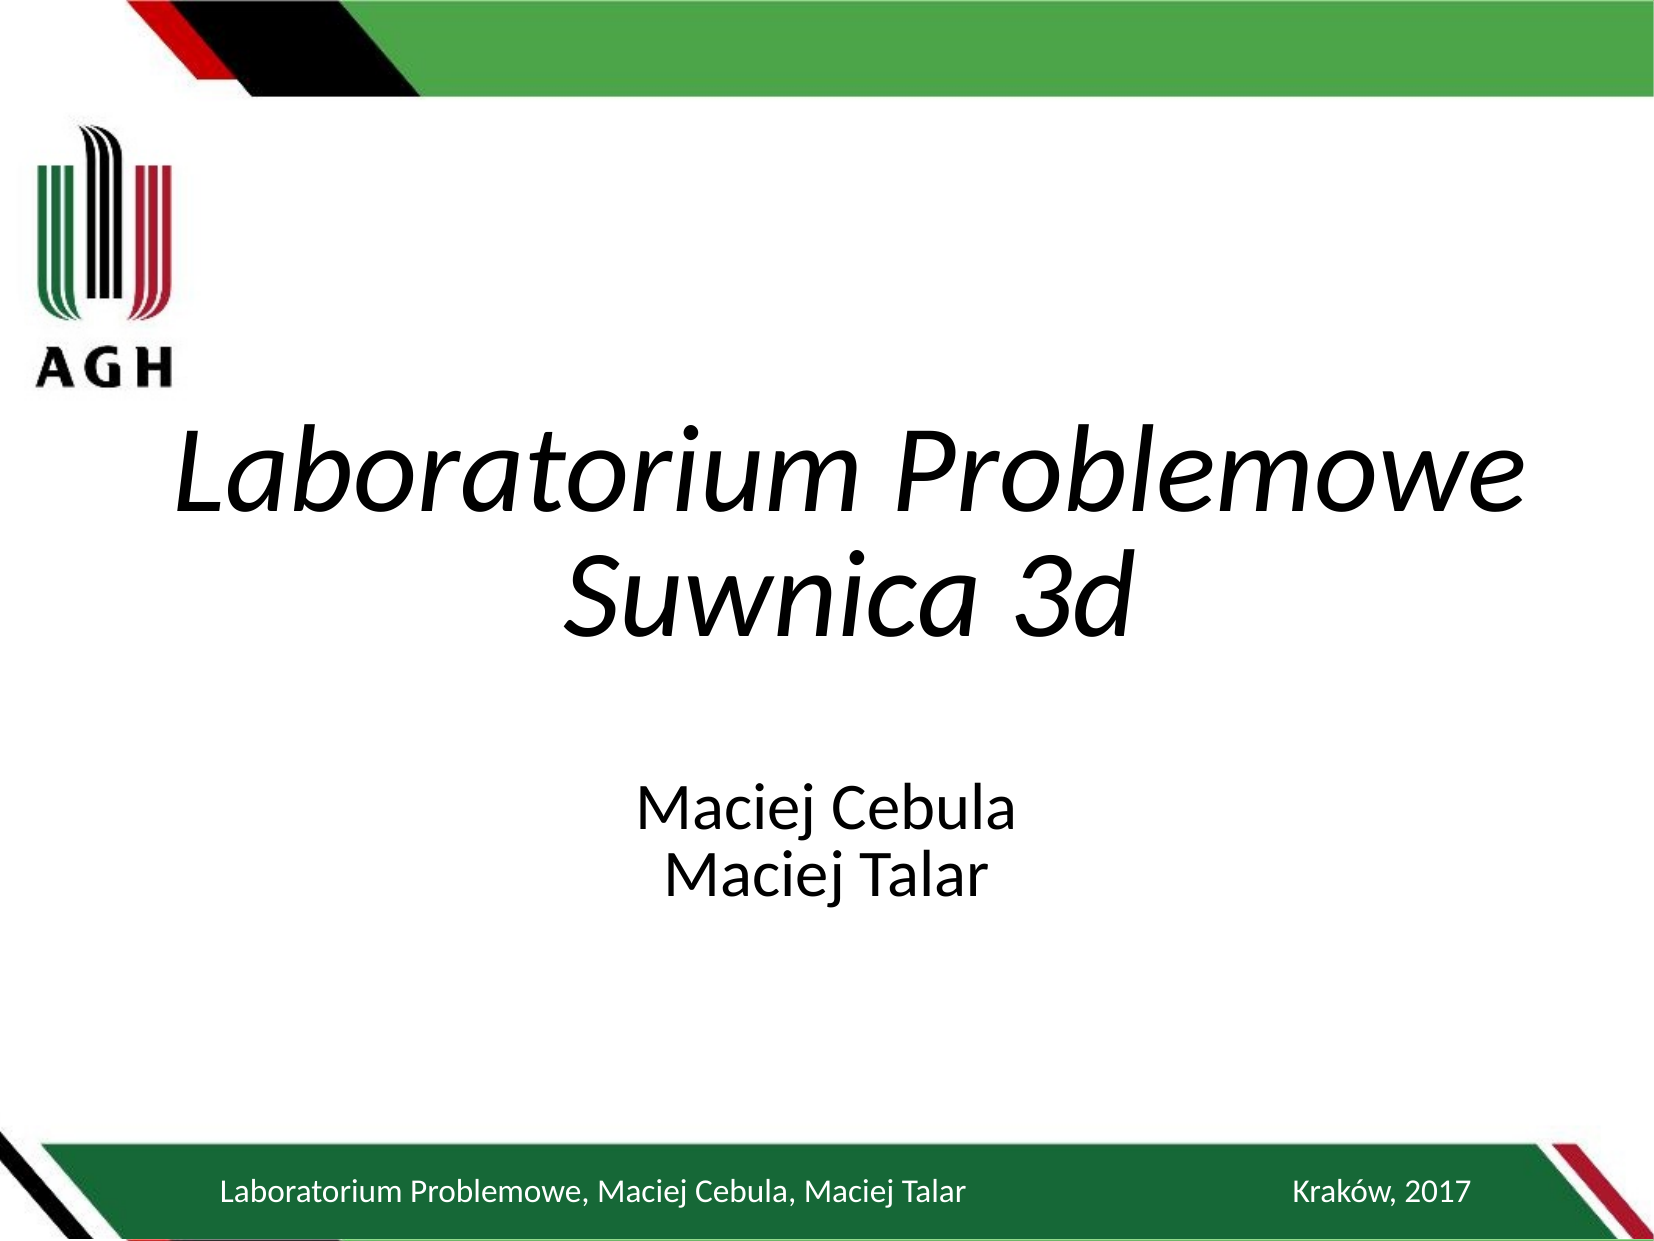

# Laboratorium Problemowe Suwnica 3d
Maciej Cebula
Maciej Talar
Laboratorium Problemowe, Maciej Cebula, Maciej Talar
Kraków, 2017